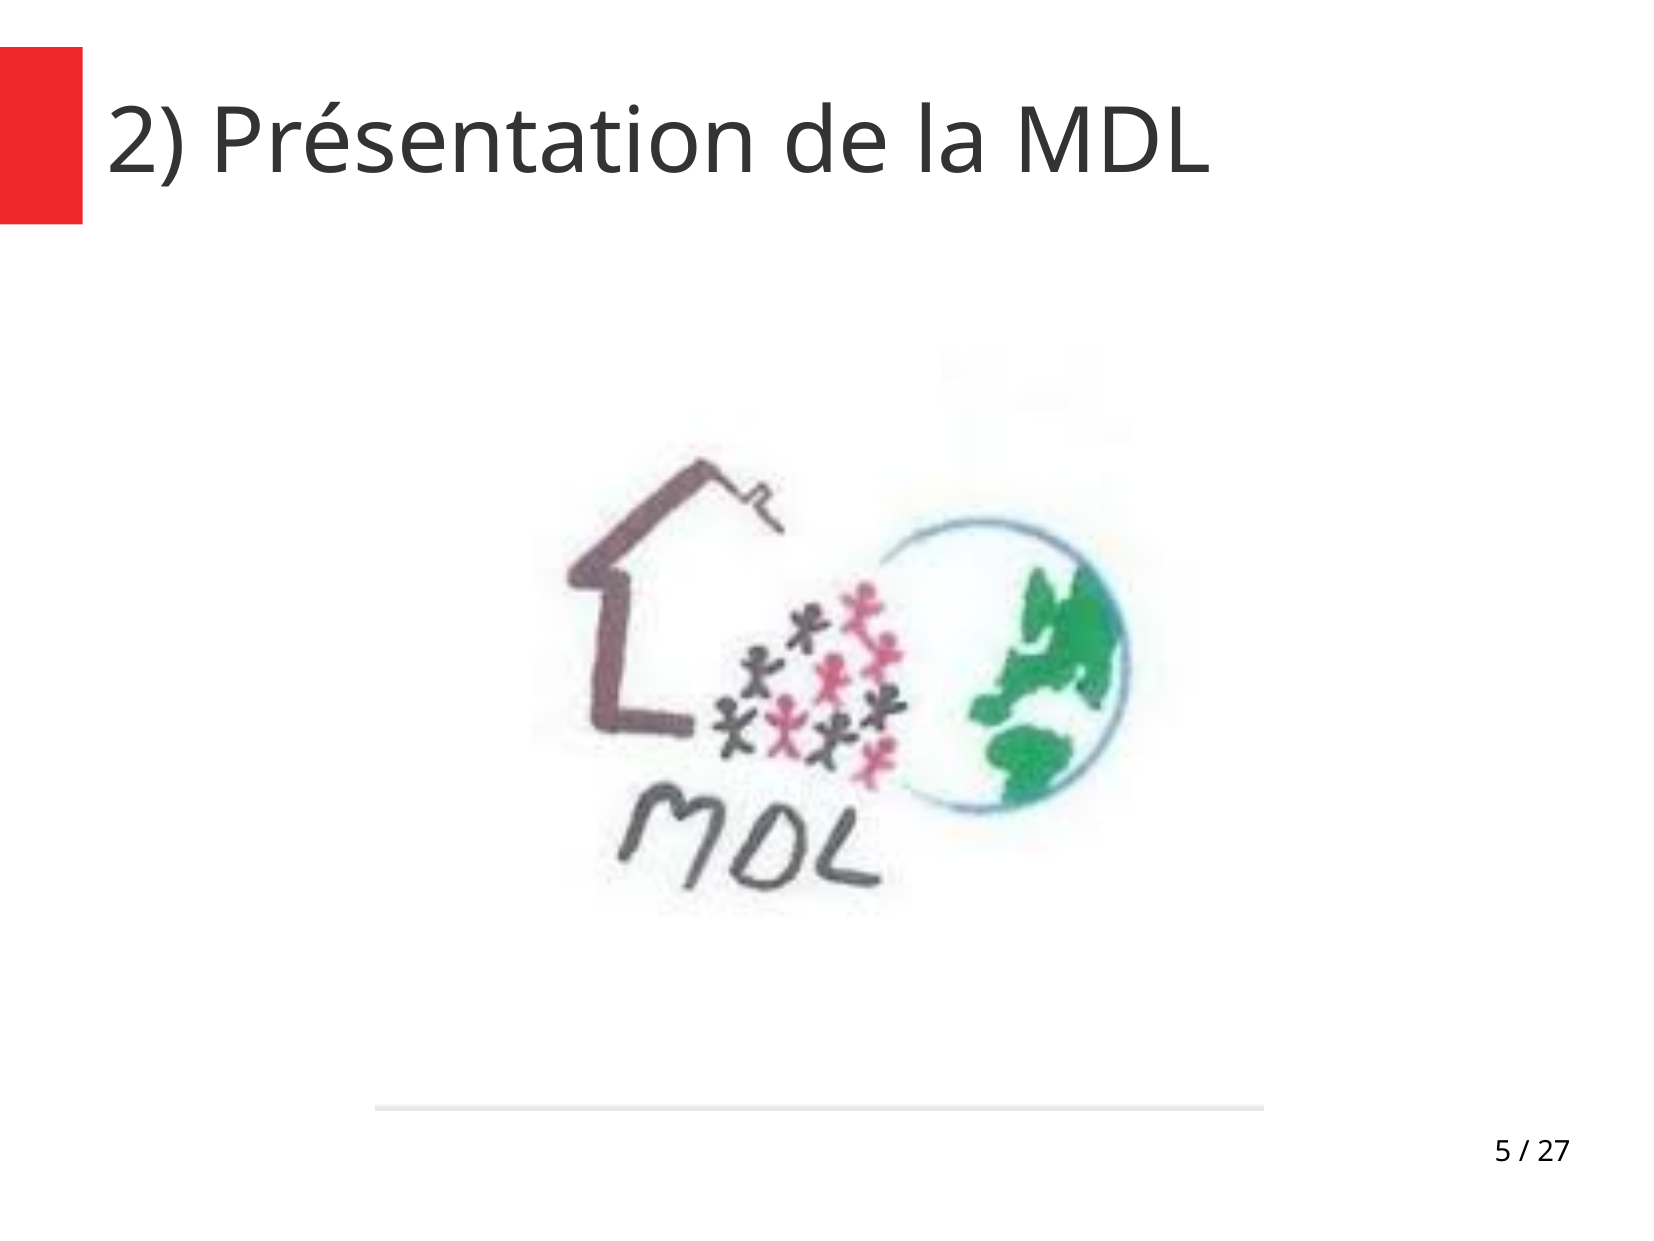

# 2) Présentation de la MDL
5